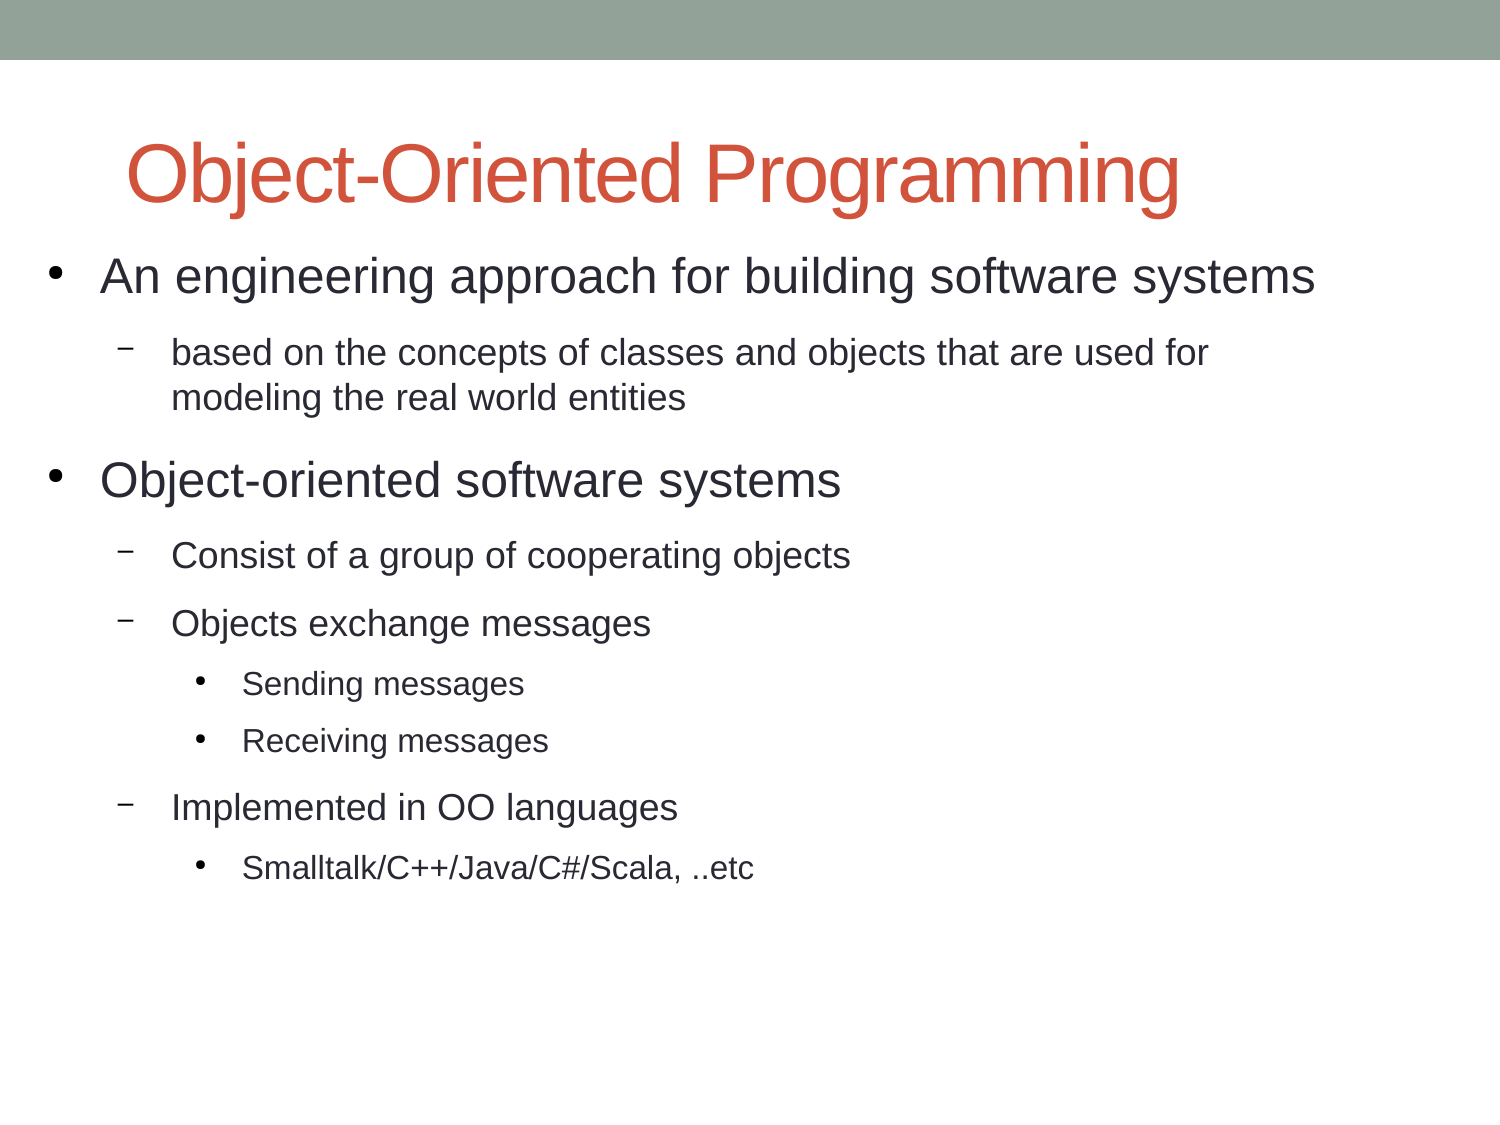

# Object-Oriented Programming
An engineering approach for building software systems
based on the concepts of classes and objects that are used for modeling the real world entities
Object-oriented software systems
Consist of a group of cooperating objects
Objects exchange messages
Sending messages
Receiving messages
Implemented in OO languages
Smalltalk/C++/Java/C#/Scala, ..etc